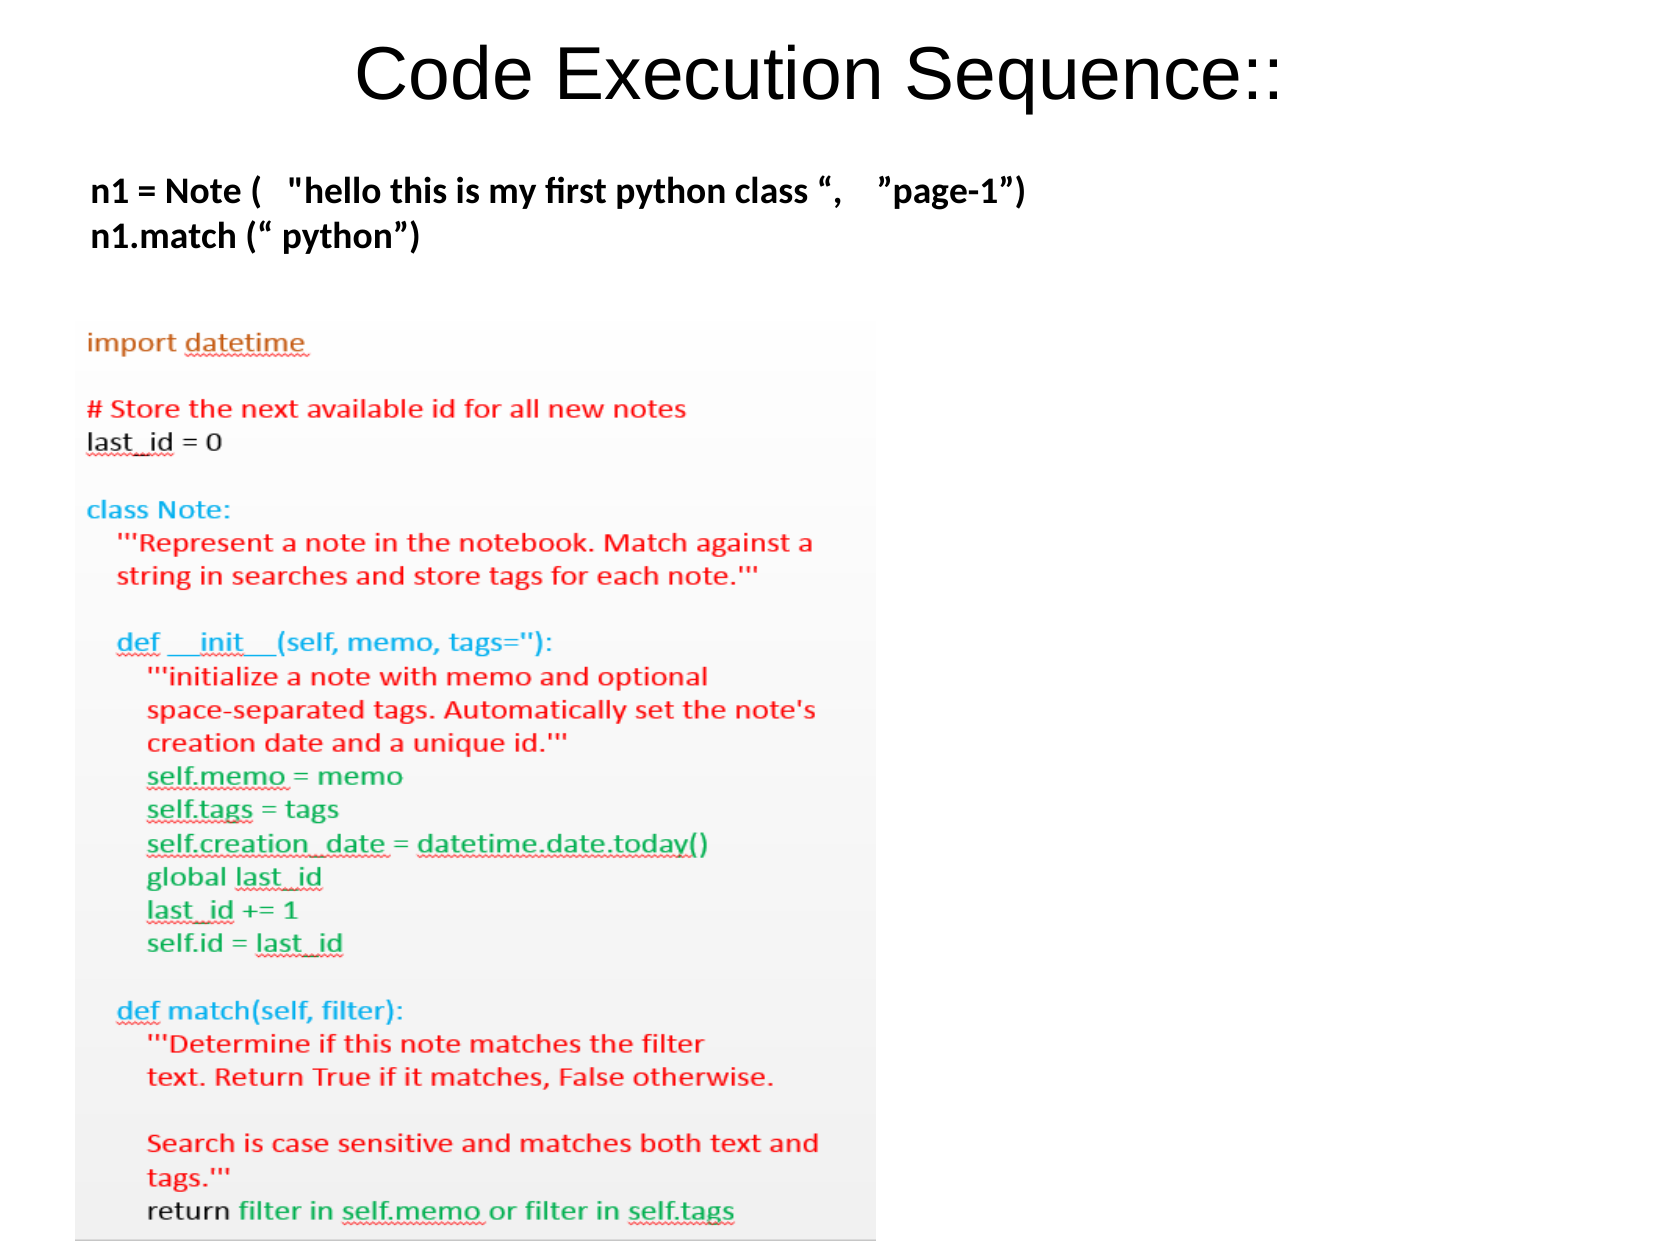

Code Execution Sequence::
n1 = Note ( "hello this is my first python class “, ”page-1”)
n1.match (“ python”)